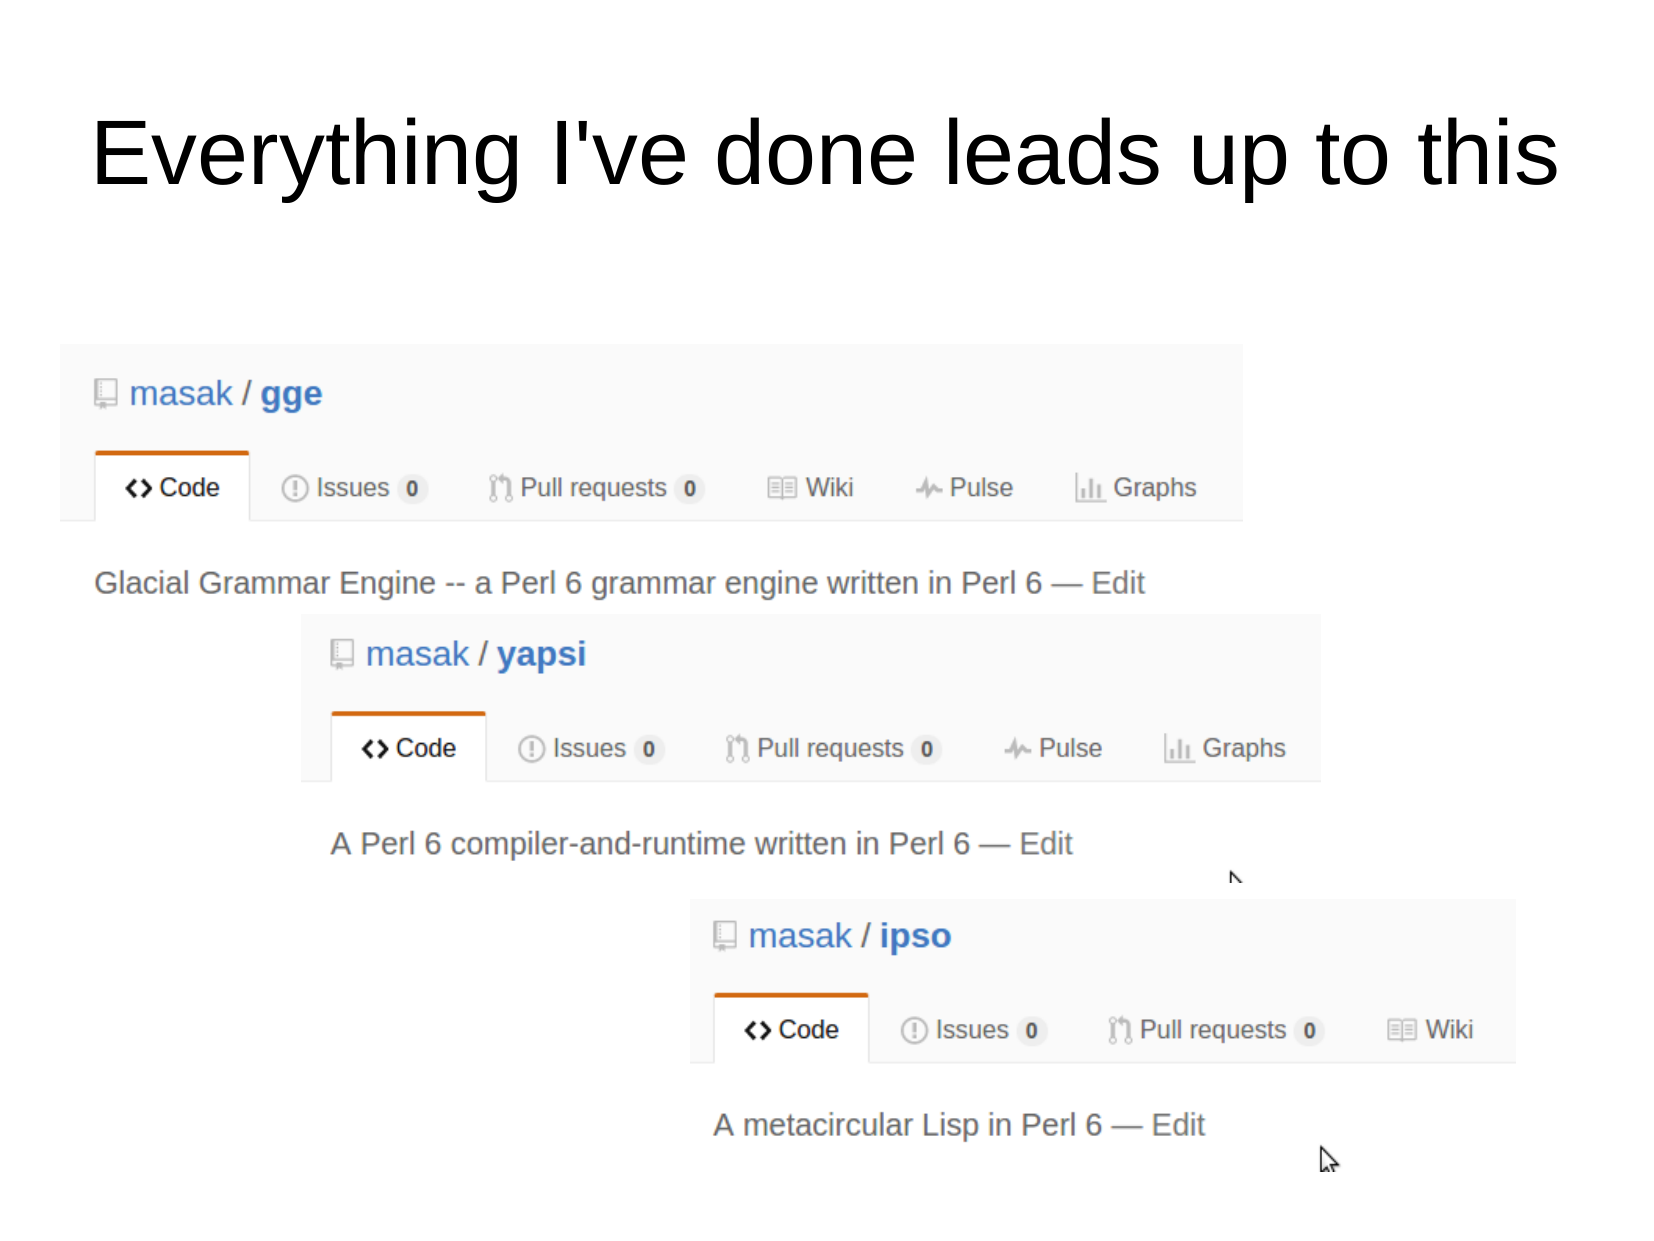

# Everything I've done leads up to this